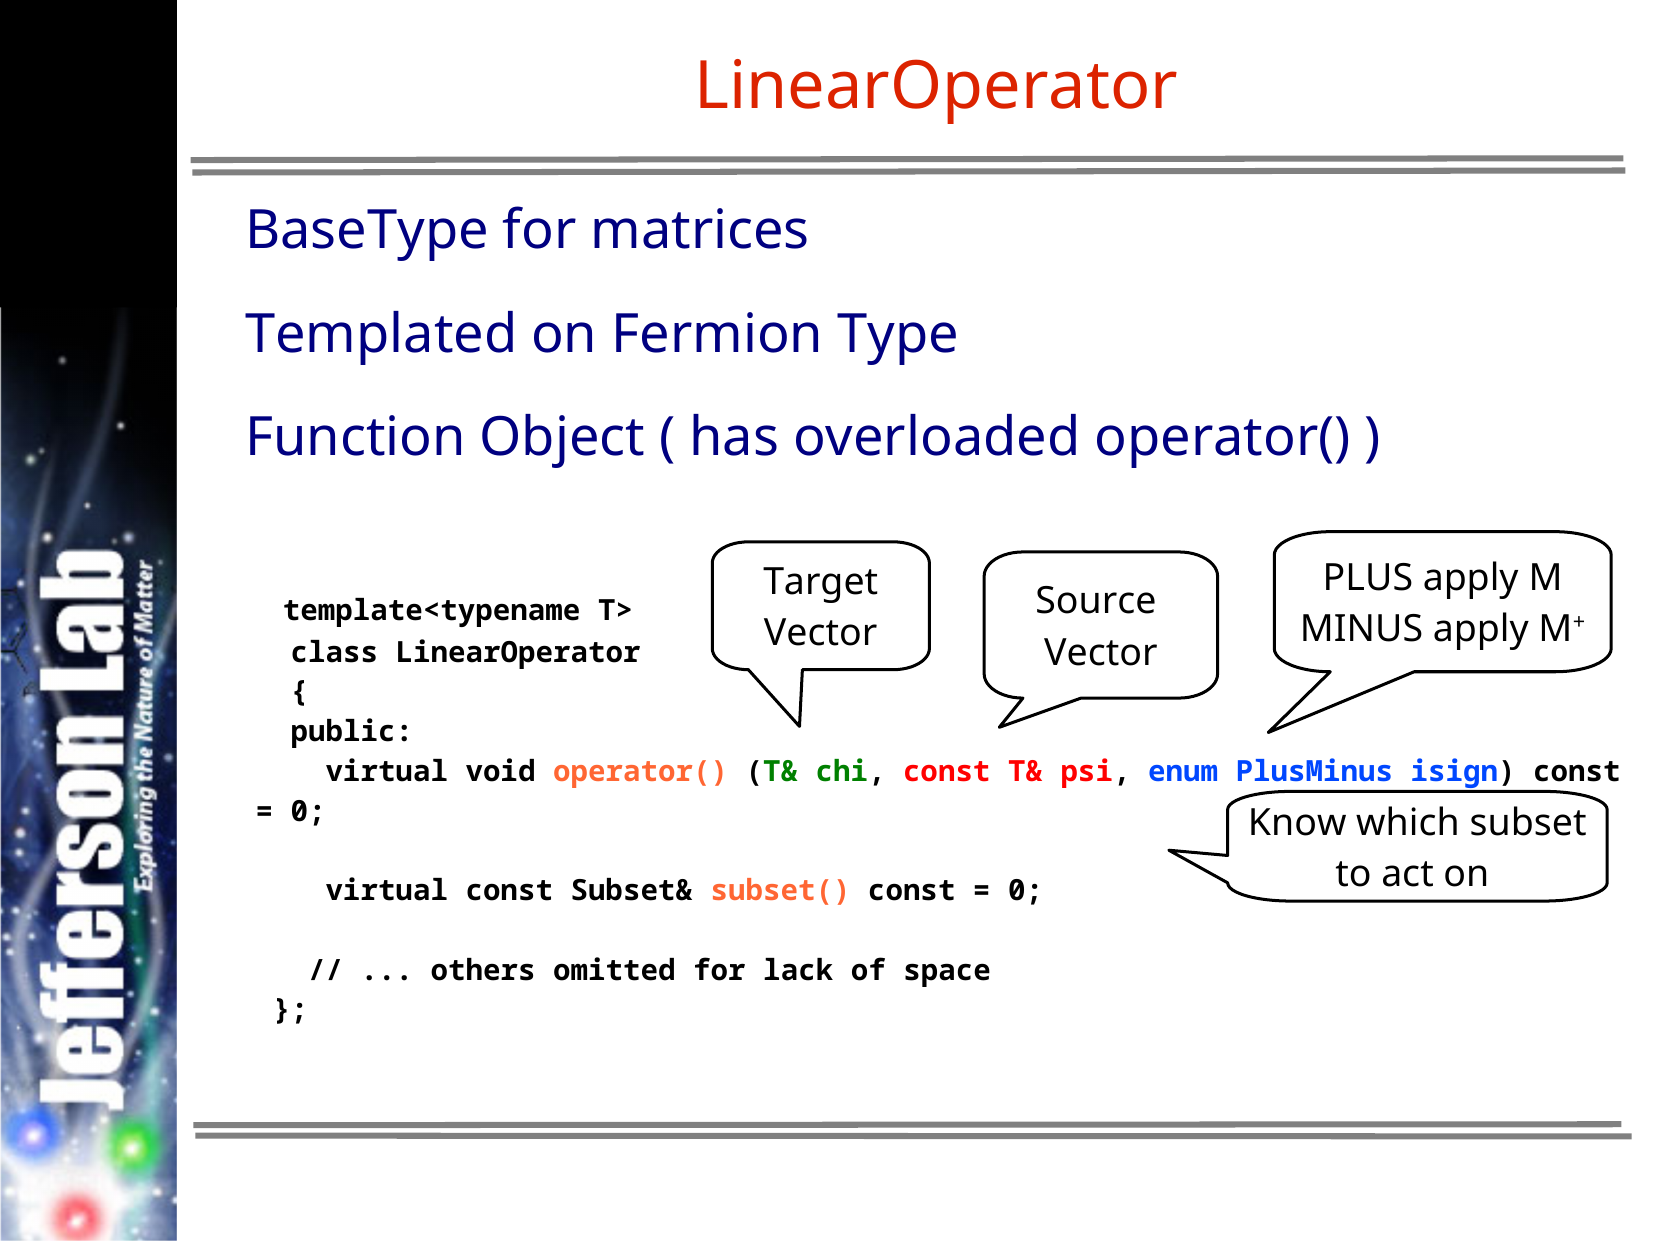

# LinearOperator
BaseType for matrices
Templated on Fermion Type
Function Object ( has overloaded operator() )
PLUS apply M
MINUS apply M+
Target
Vector
Source
Vector
Know which subset
to act on
 template<typename T>
 class LinearOperator
 {
 public:
 virtual void operator() (T& chi, const T& psi, enum PlusMinus isign) const = 0;
 virtual const Subset& subset() const = 0;
 // ... others omitted for lack of space
 };